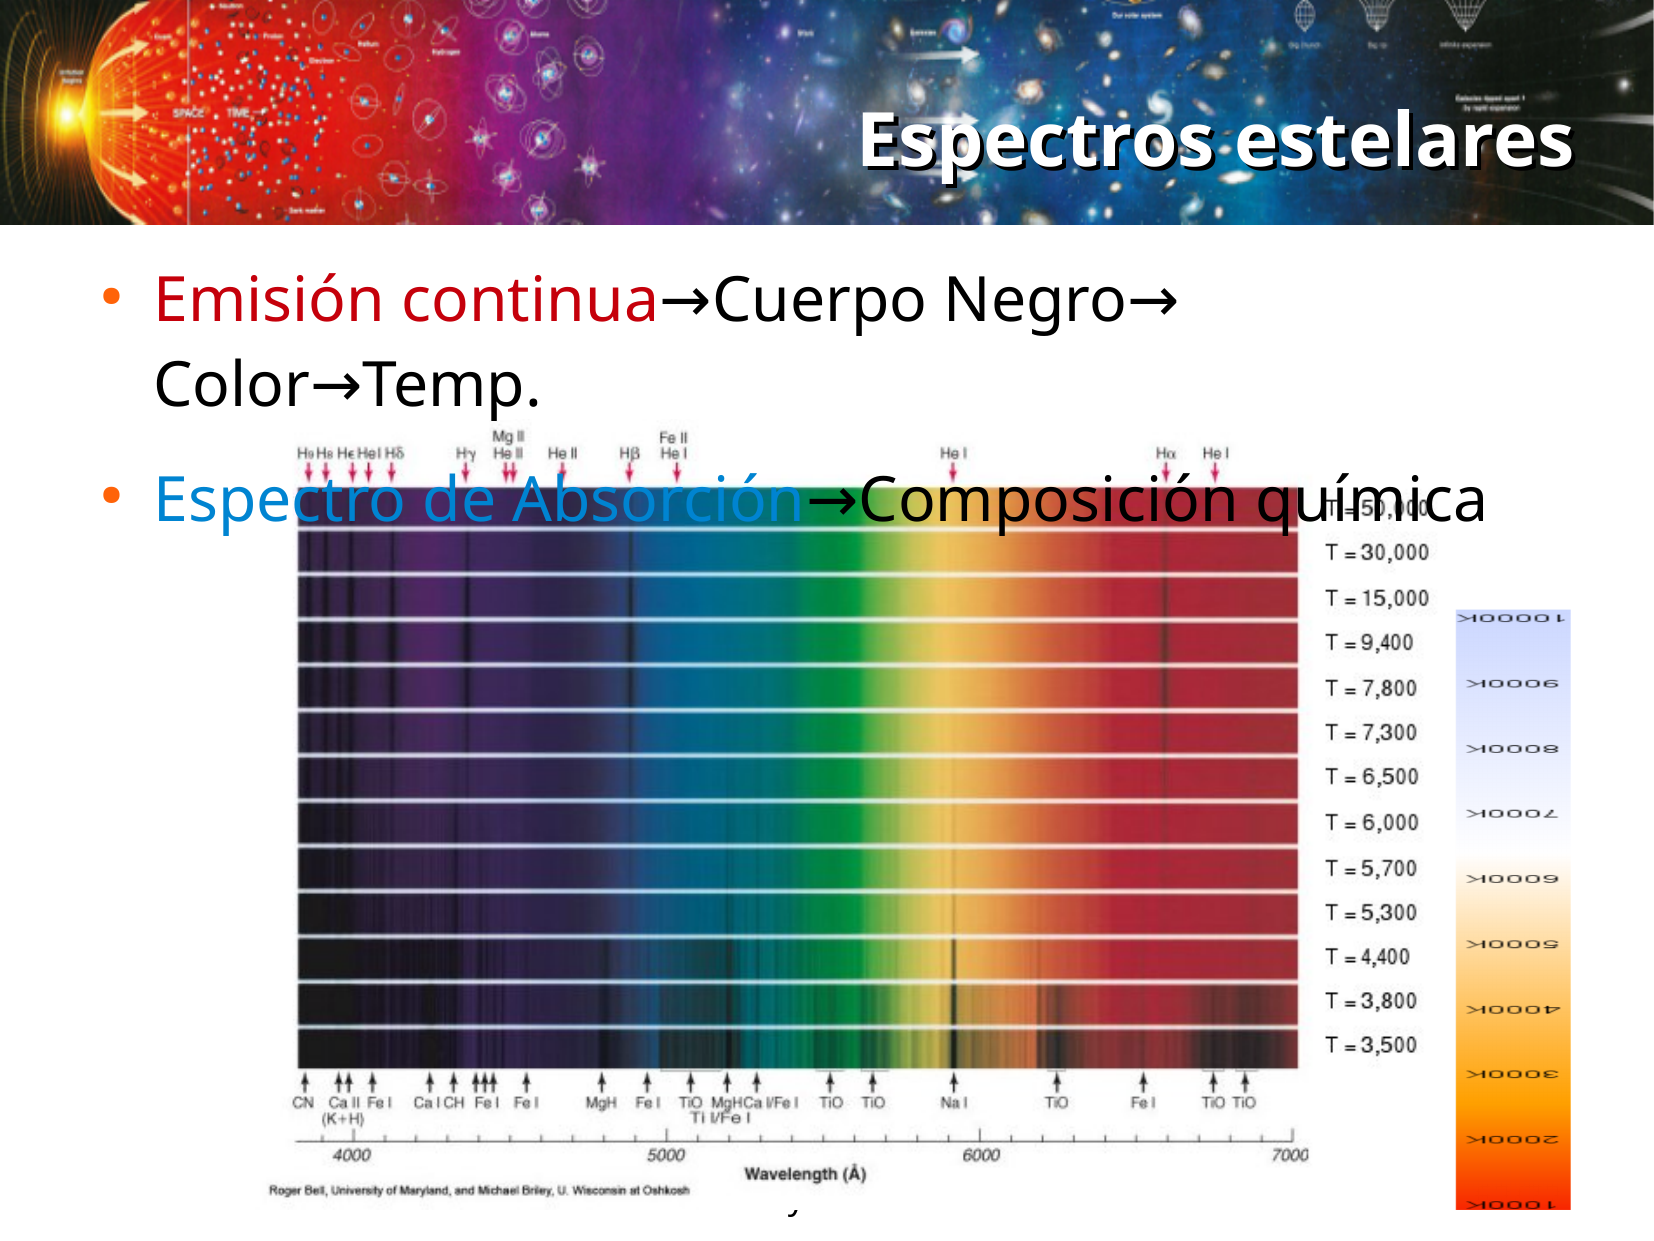

# Espectros estelares
Emisión continua→Cuerpo Negro→ Color→Temp.
Espectro de Absorción→Composición química
H. Asorey - Física IV B
62